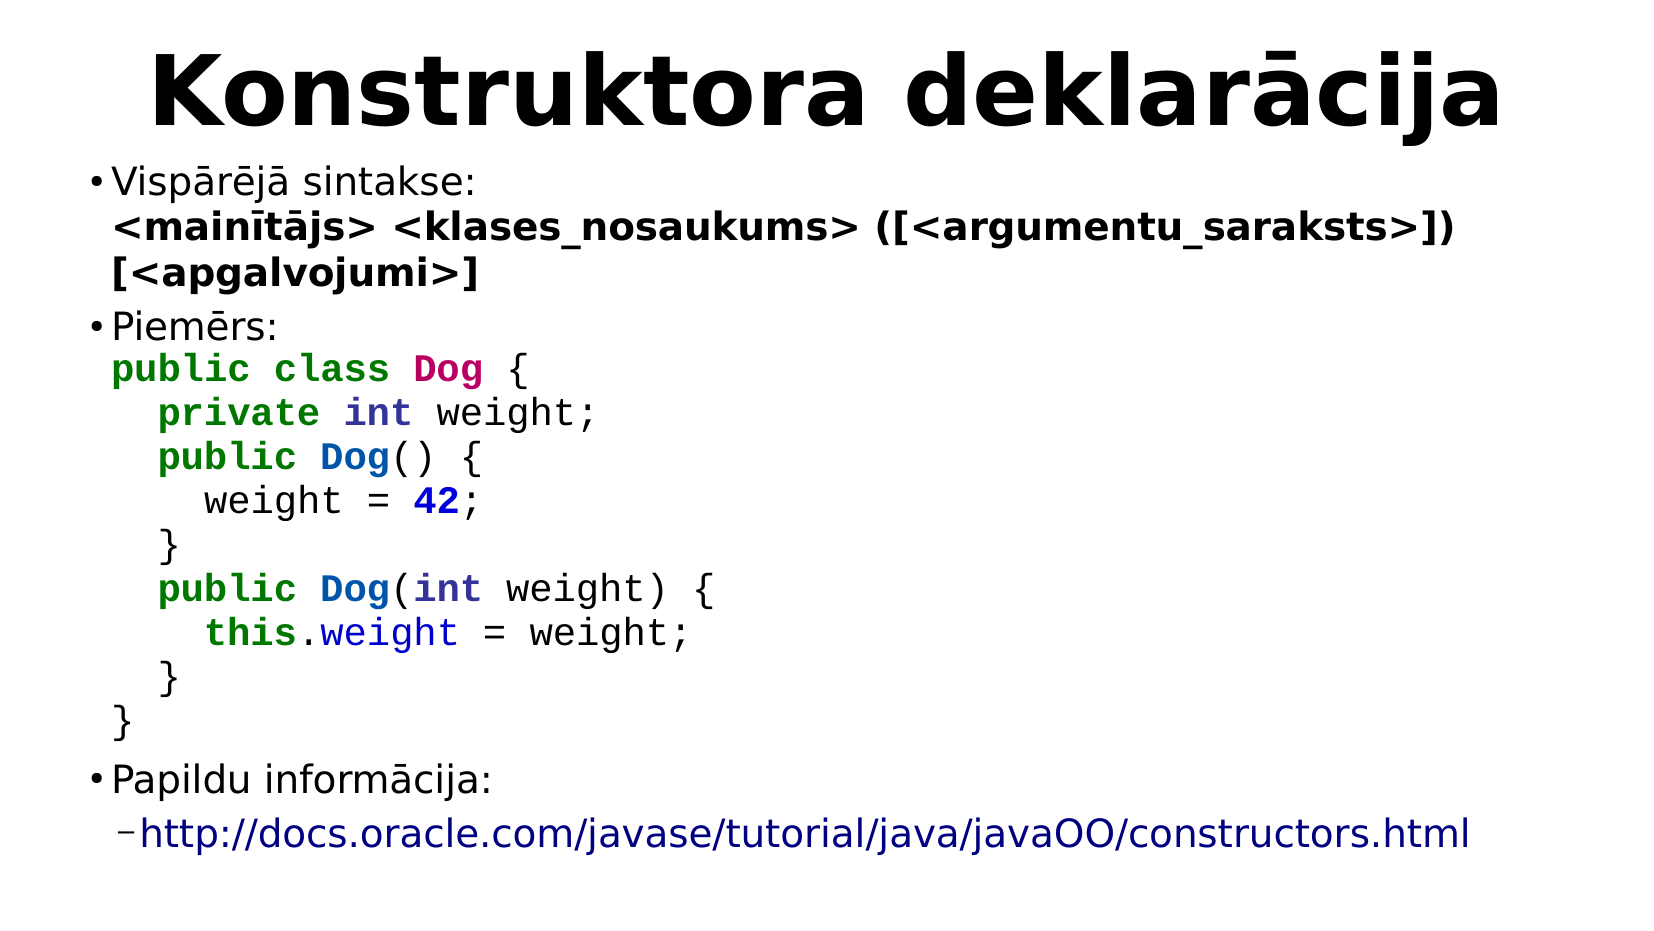

# Konstruktora deklarācija
Vispārējā sintakse:
<mainītājs> <klases_nosaukums> ([<argumentu_saraksts>]) [<apgalvojumi>]
Piemērs:
public class Dog {
 private int weight;
 public Dog() {
 weight = 42;
 }
 public Dog(int weight) {
 this.weight = weight;
 }
}
Papildu informācija:
http://docs.oracle.com/javase/tutorial/java/javaOO/constructors.html